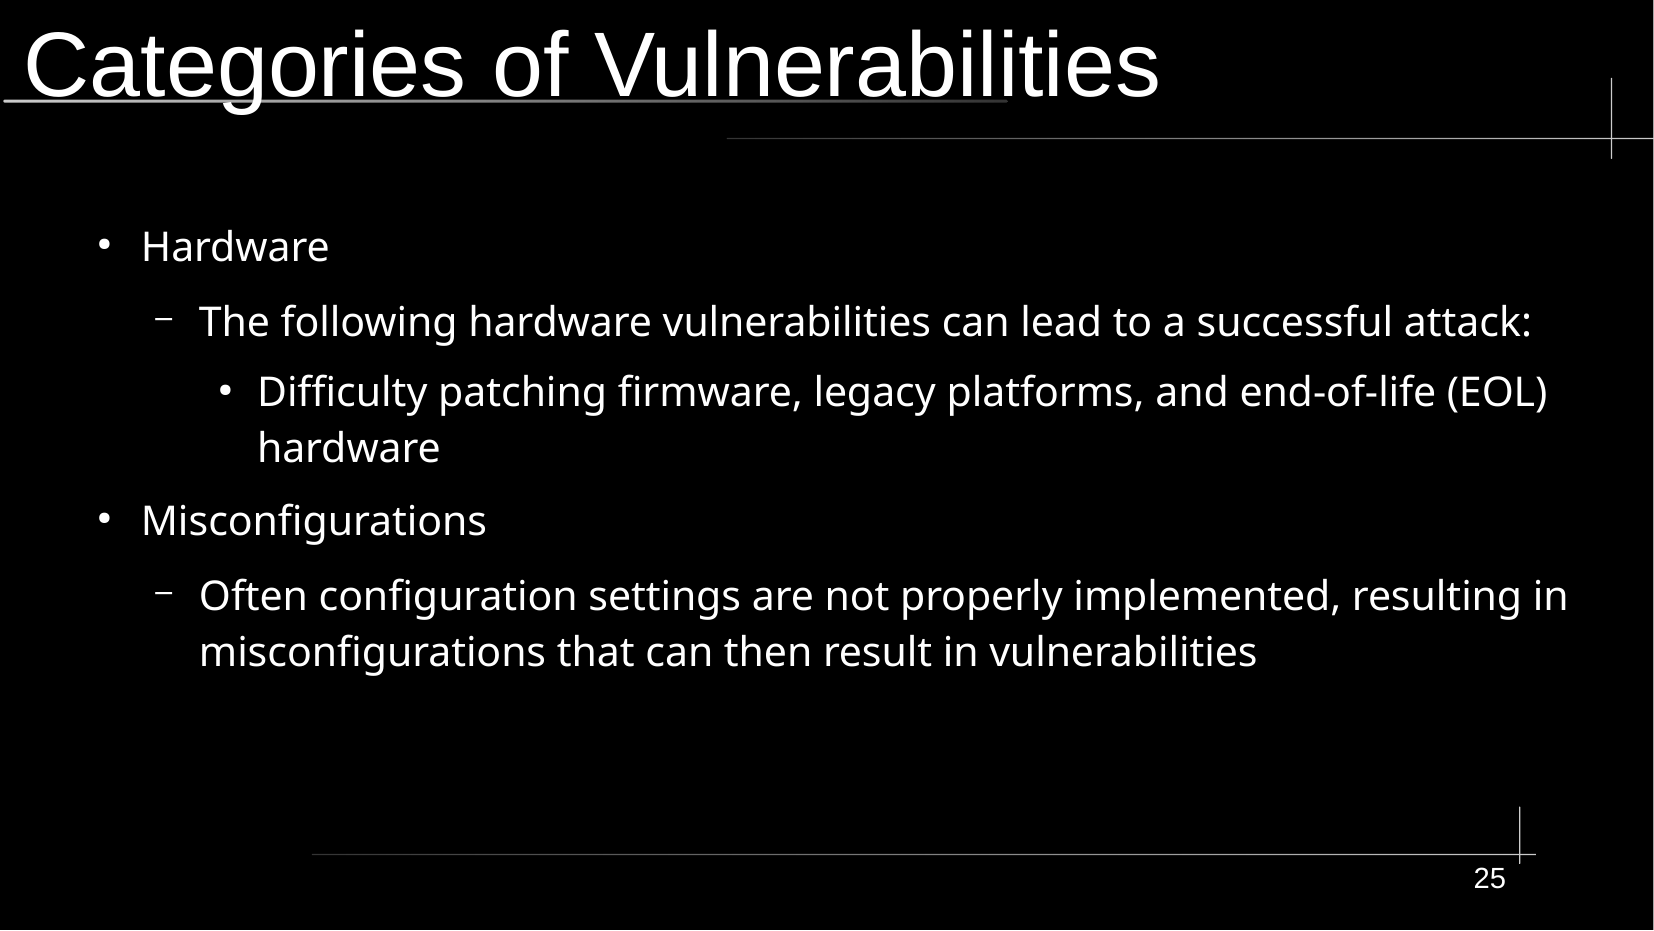

# Categories of Vulnerabilities
Hardware
The following hardware vulnerabilities can lead to a successful attack:
Difficulty patching firmware, legacy platforms, and end-of-life (EOL) hardware
Misconfigurations
Often configuration settings are not properly implemented, resulting in misconfigurations that can then result in vulnerabilities
25